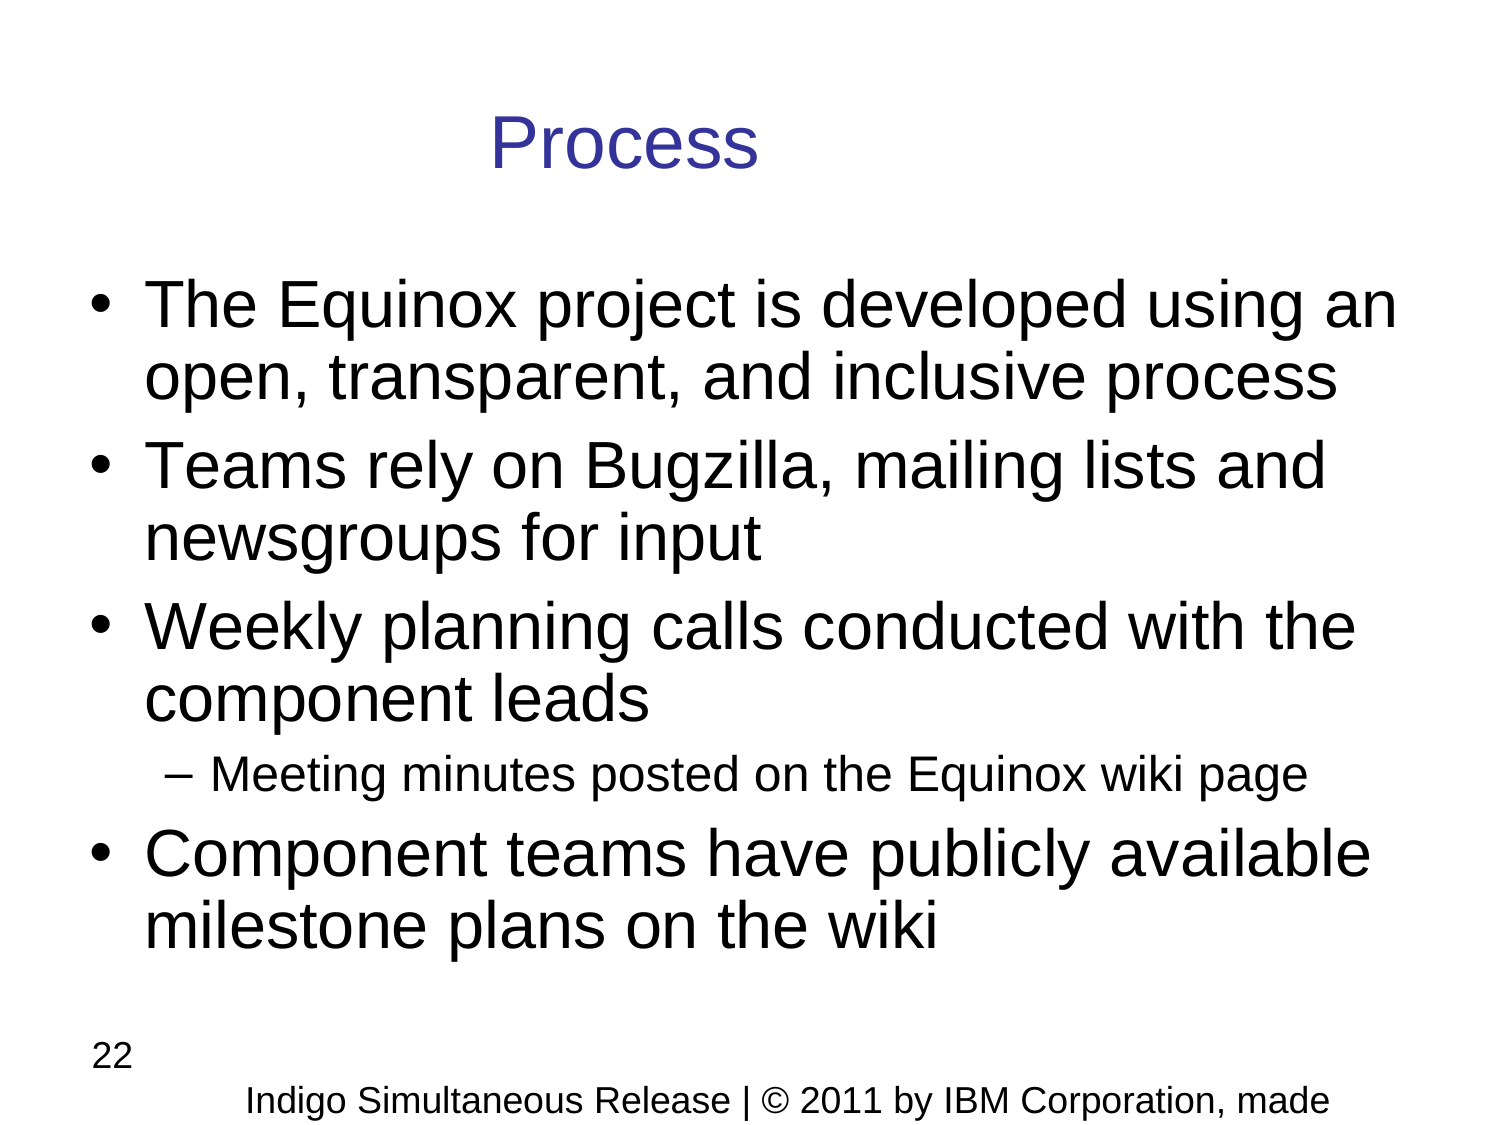

# Process
The Equinox project is developed using an open, transparent, and inclusive process
Teams rely on Bugzilla, mailing lists and newsgroups for input
Weekly planning calls conducted with the component leads
Meeting minutes posted on the Equinox wiki page
Component teams have publicly available milestone plans on the wiki
22